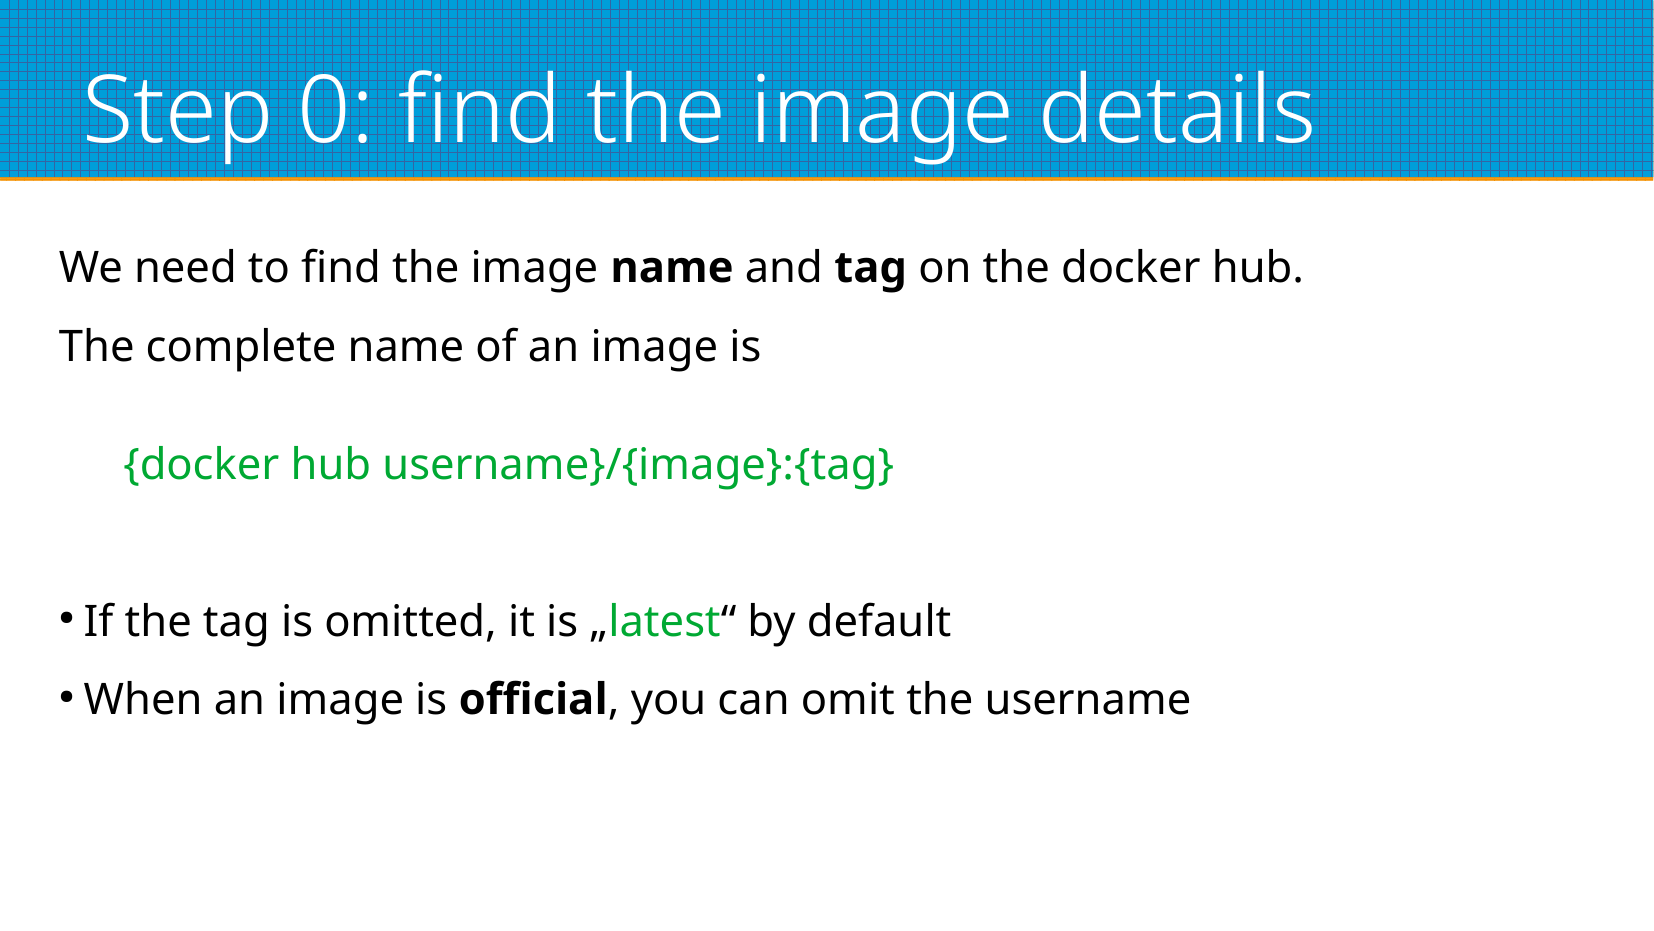

# Step 0: find the image details
We need to find the image name and tag on the docker hub.
The complete name of an image is
	{docker hub username}/{image}:{tag}
 If the tag is omitted, it is „latest“ by default
 When an image is official, you can omit the username